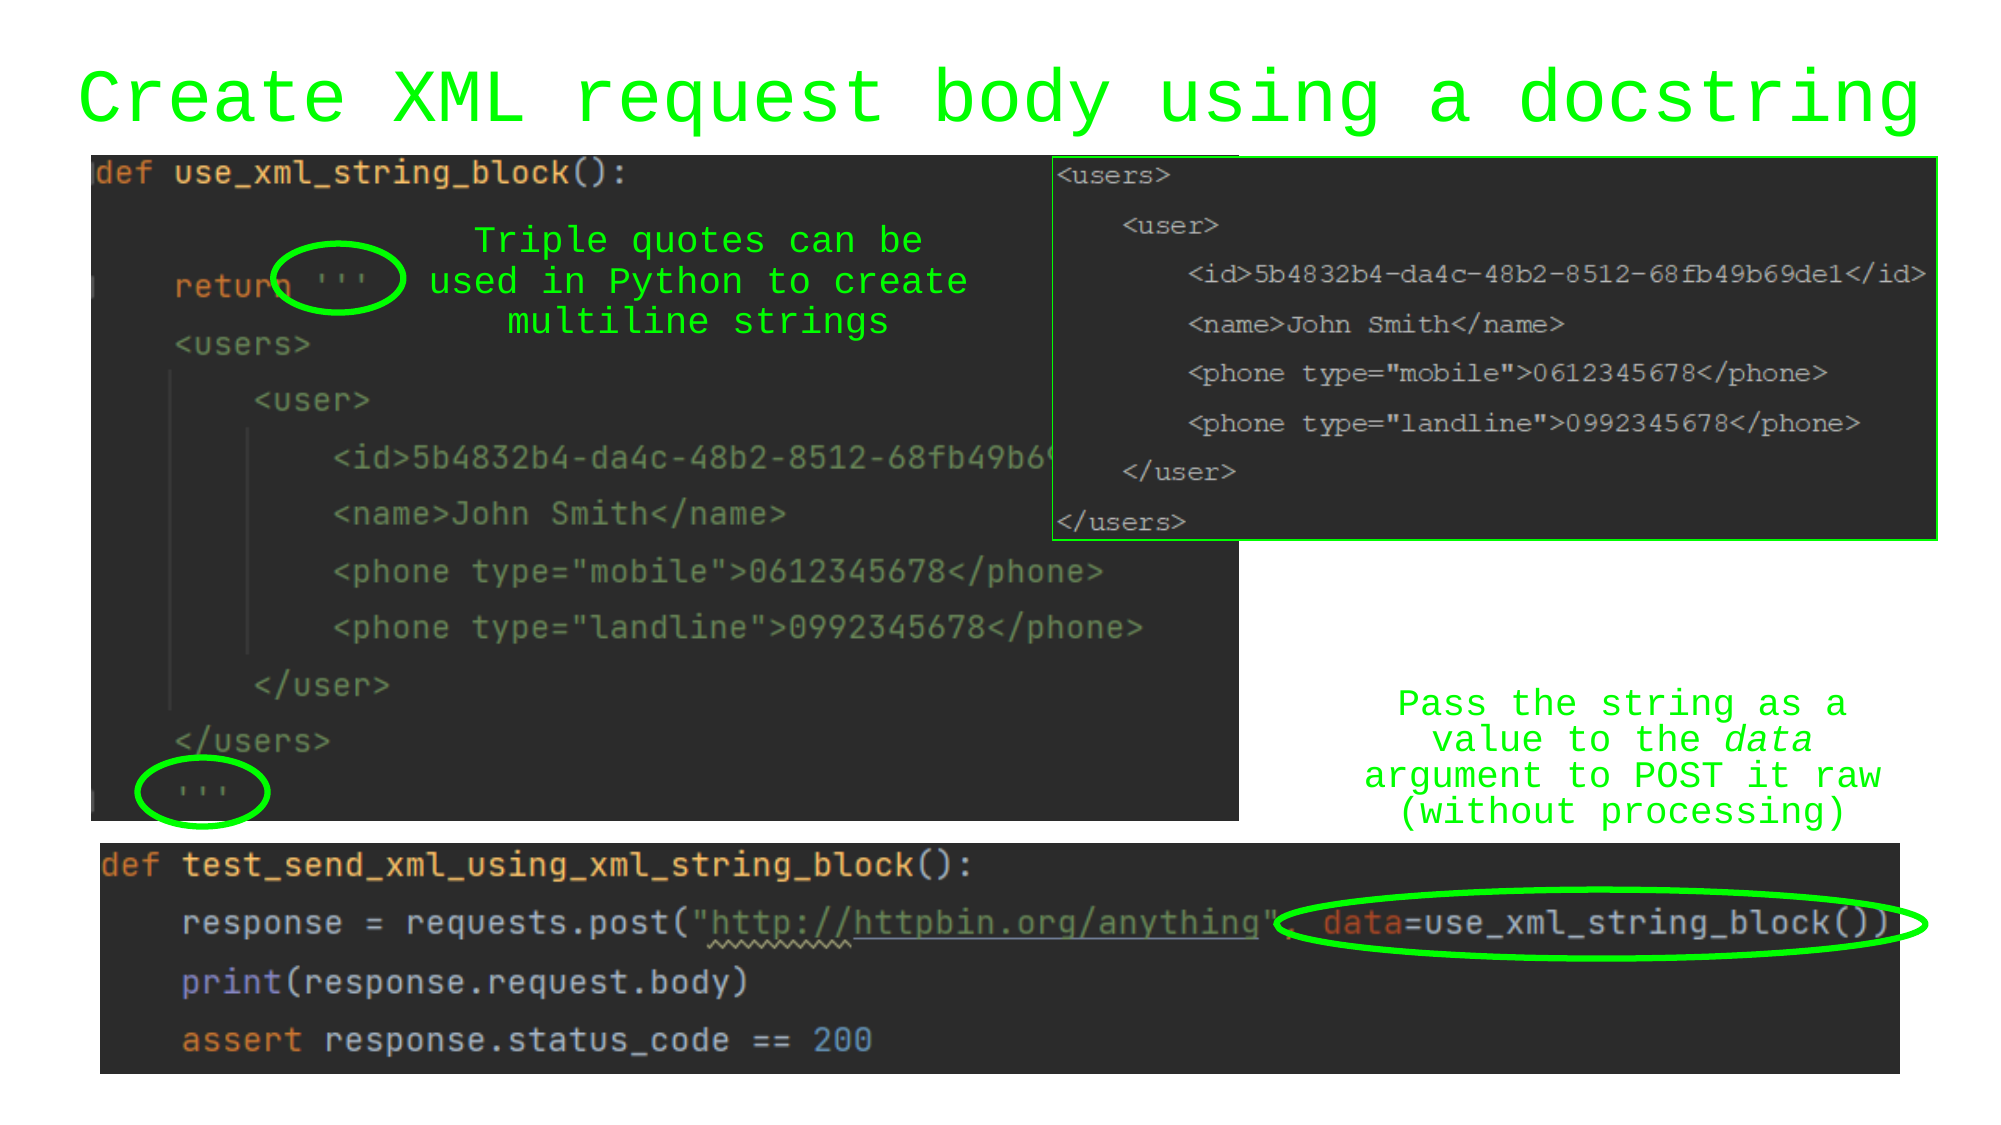

# Create XML request body using a docstring
Triple quotes can be used in Python to create multiline strings
Pass the string as a value to the data argument to POST it raw (without processing)